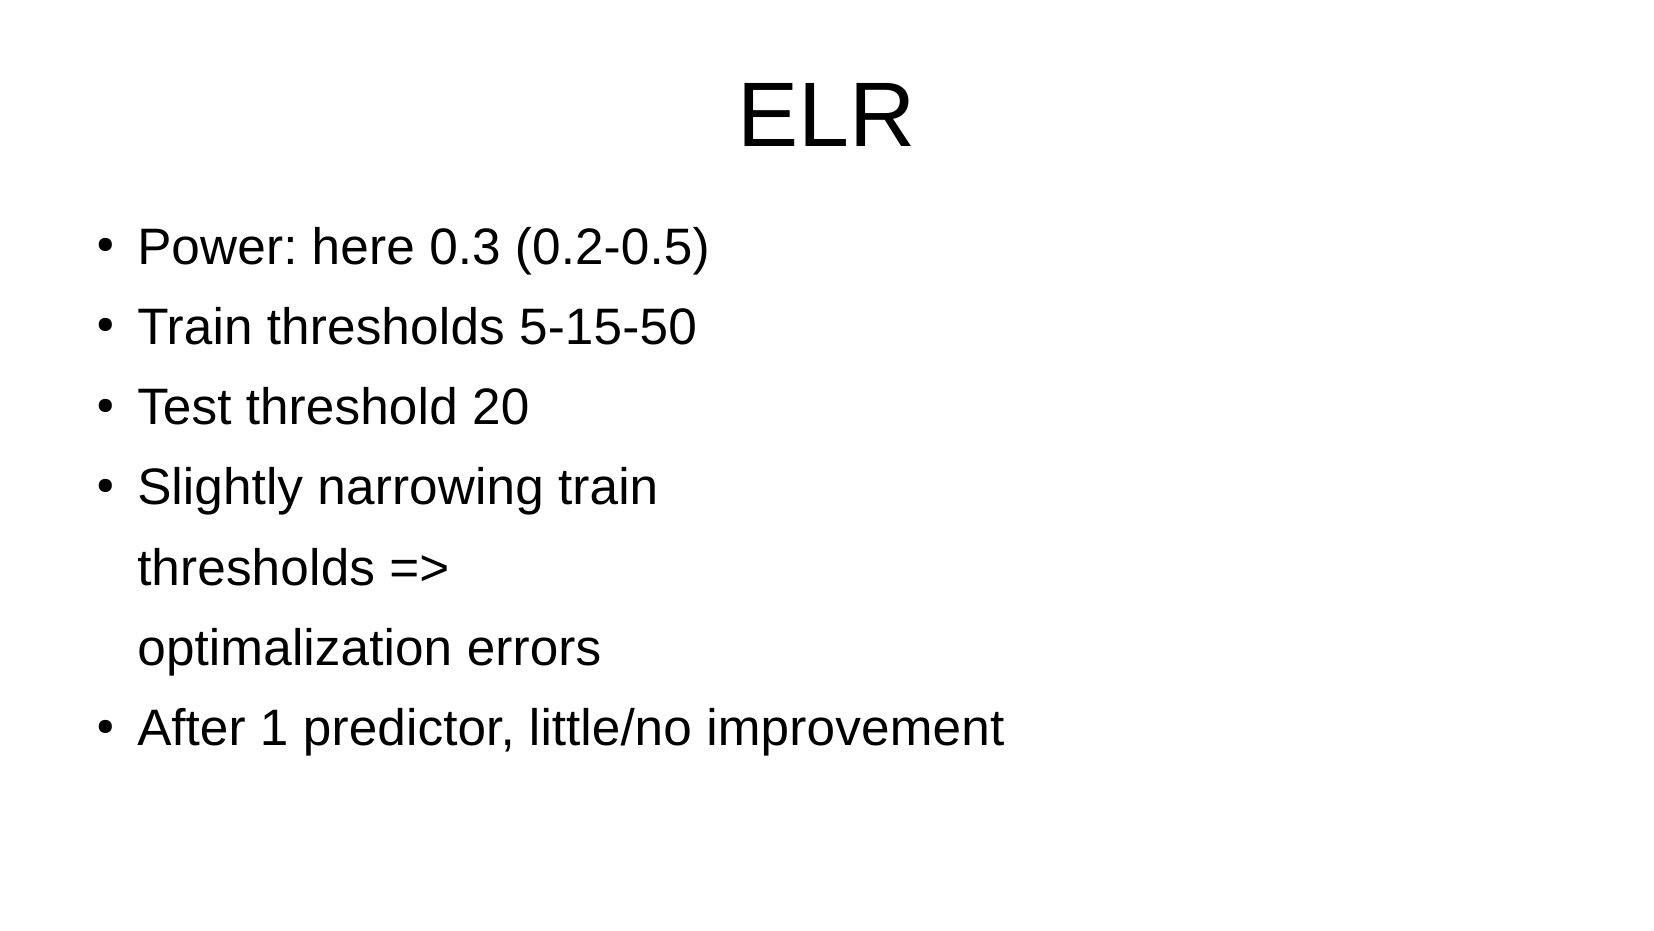

# ELR
Power: here 0.3 (0.2-0.5)
Train thresholds 5-15-50
Test threshold 20
Slightly narrowing train
thresholds =>
optimalization errors
After 1 predictor, little/no improvement